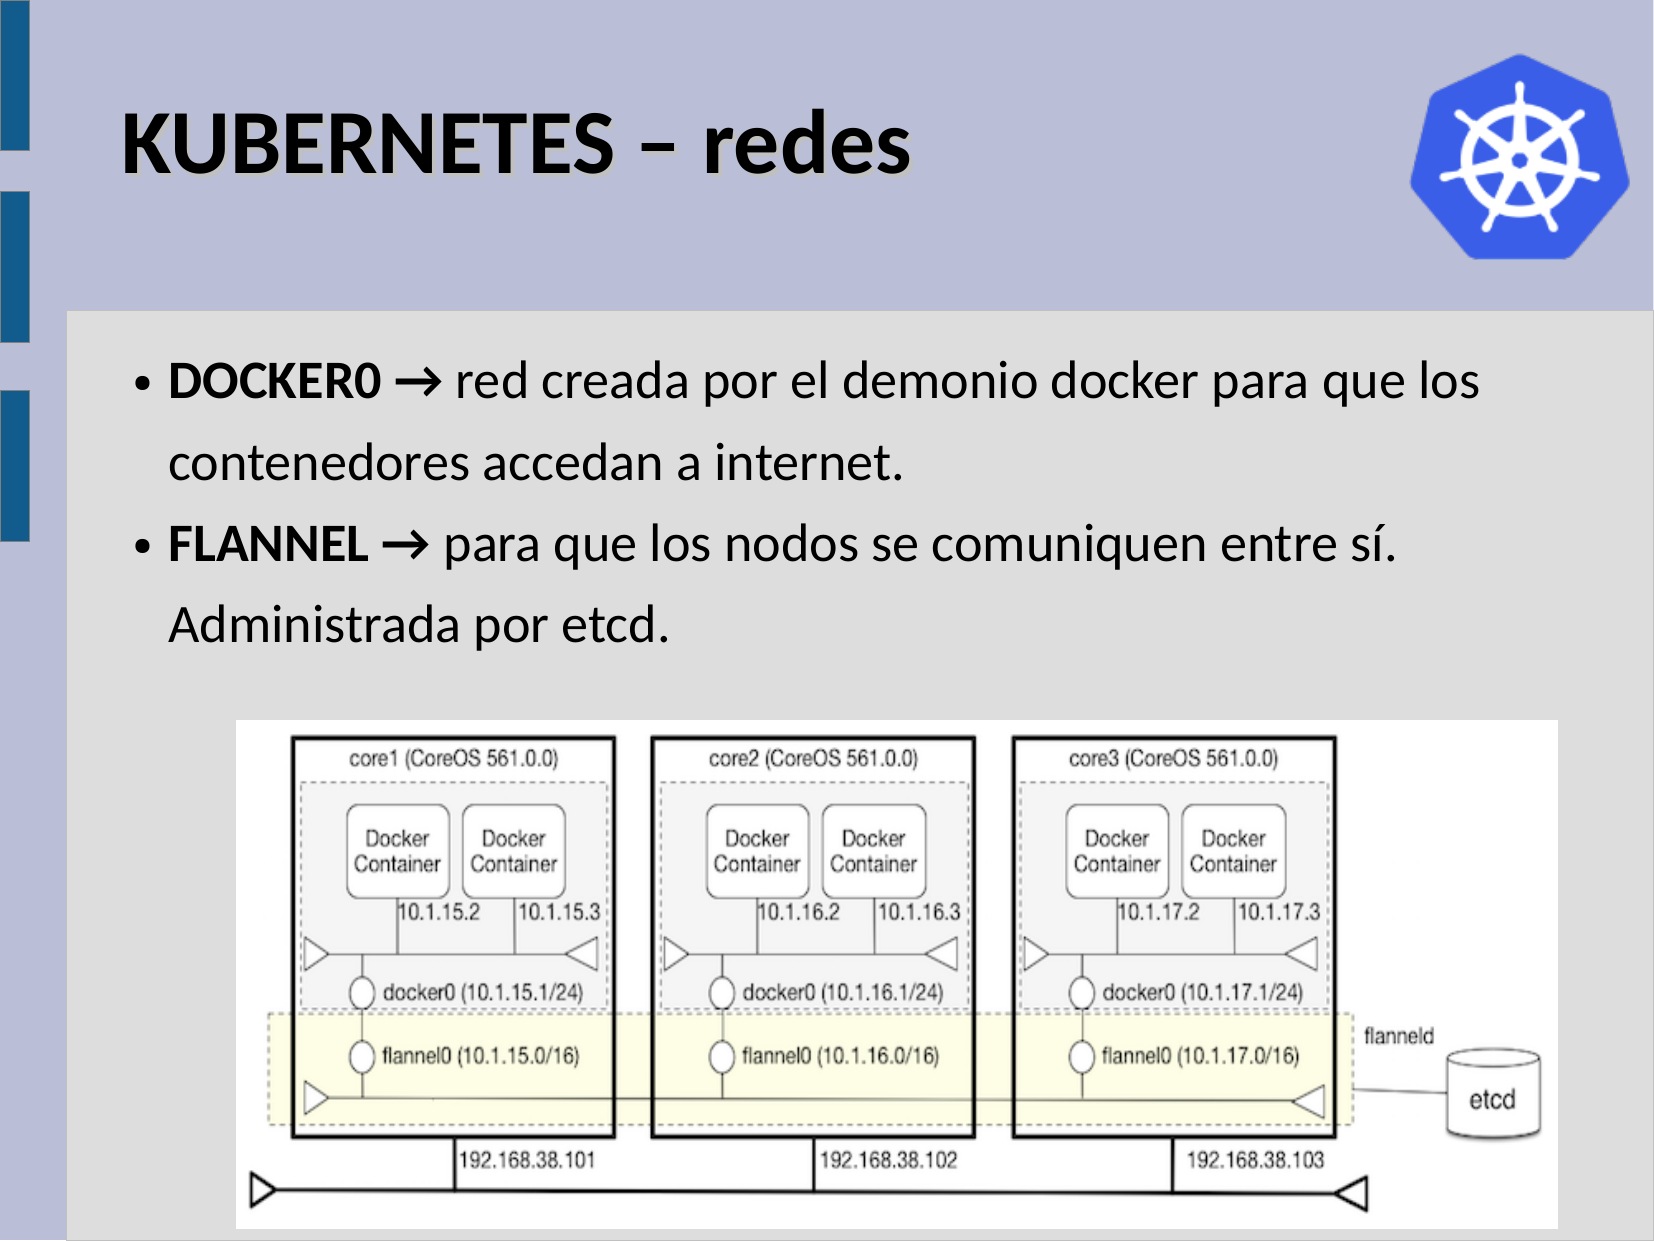

KUBERNETES – redes
DOCKER0 → red creada por el demonio docker para que los contenedores accedan a internet.
FLANNEL → para que los nodos se comuniquen entre sí. Administrada por etcd.